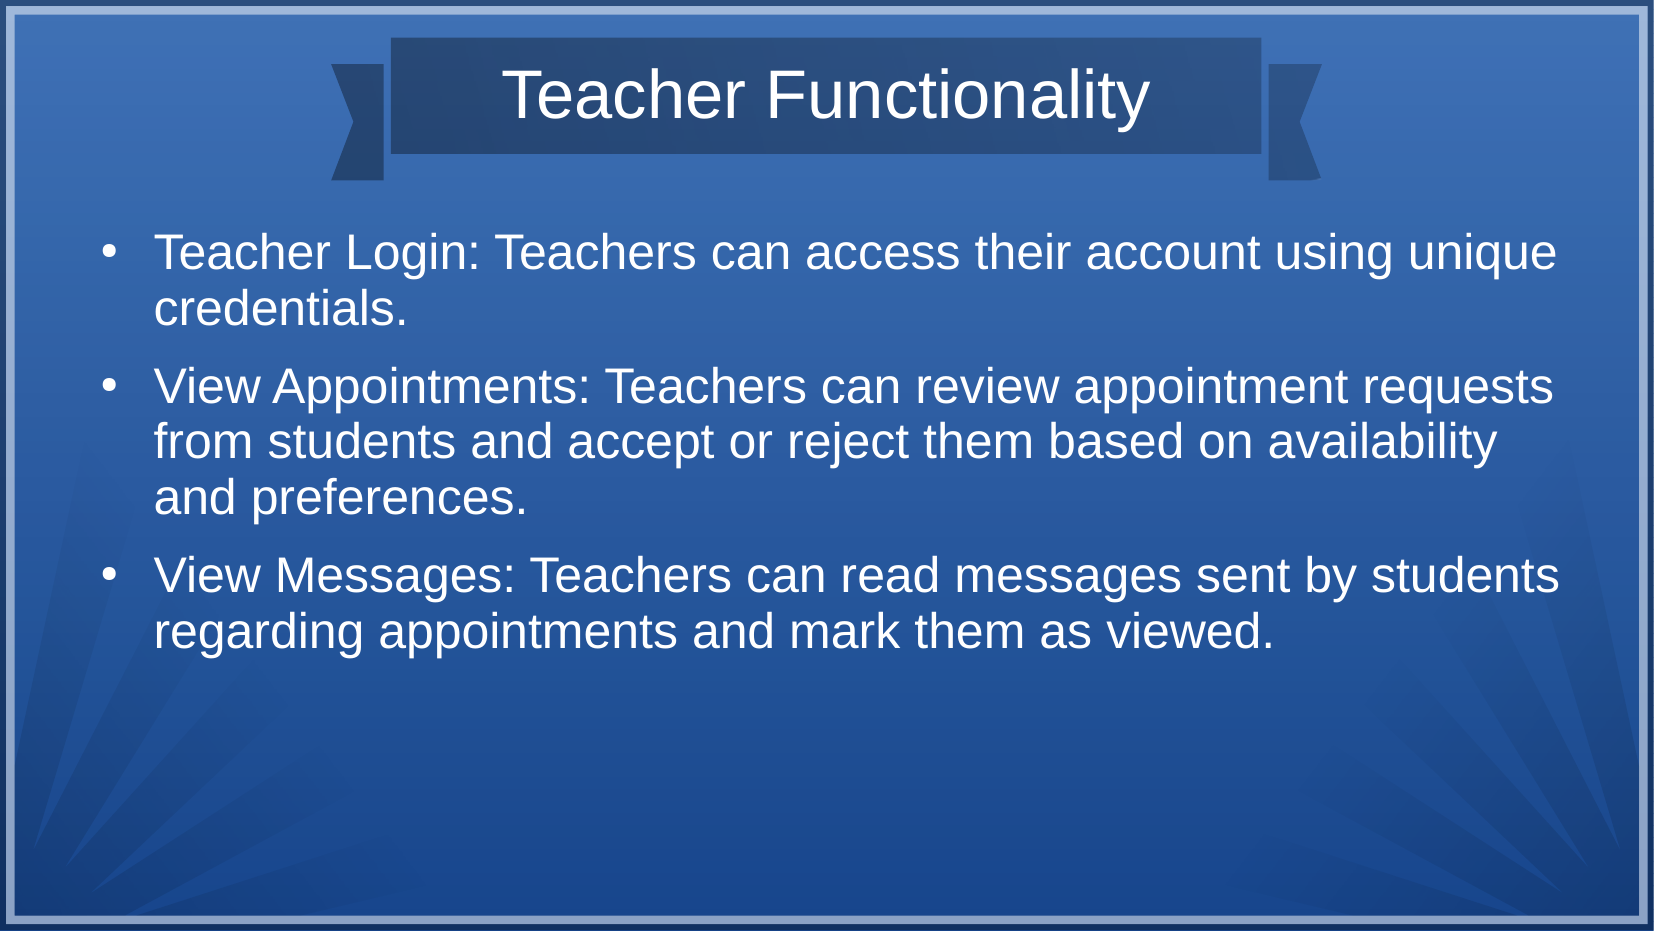

# Teacher Functionality
Teacher Login: Teachers can access their account using unique credentials.
View Appointments: Teachers can review appointment requests from students and accept or reject them based on availability and preferences.
View Messages: Teachers can read messages sent by students regarding appointments and mark them as viewed.